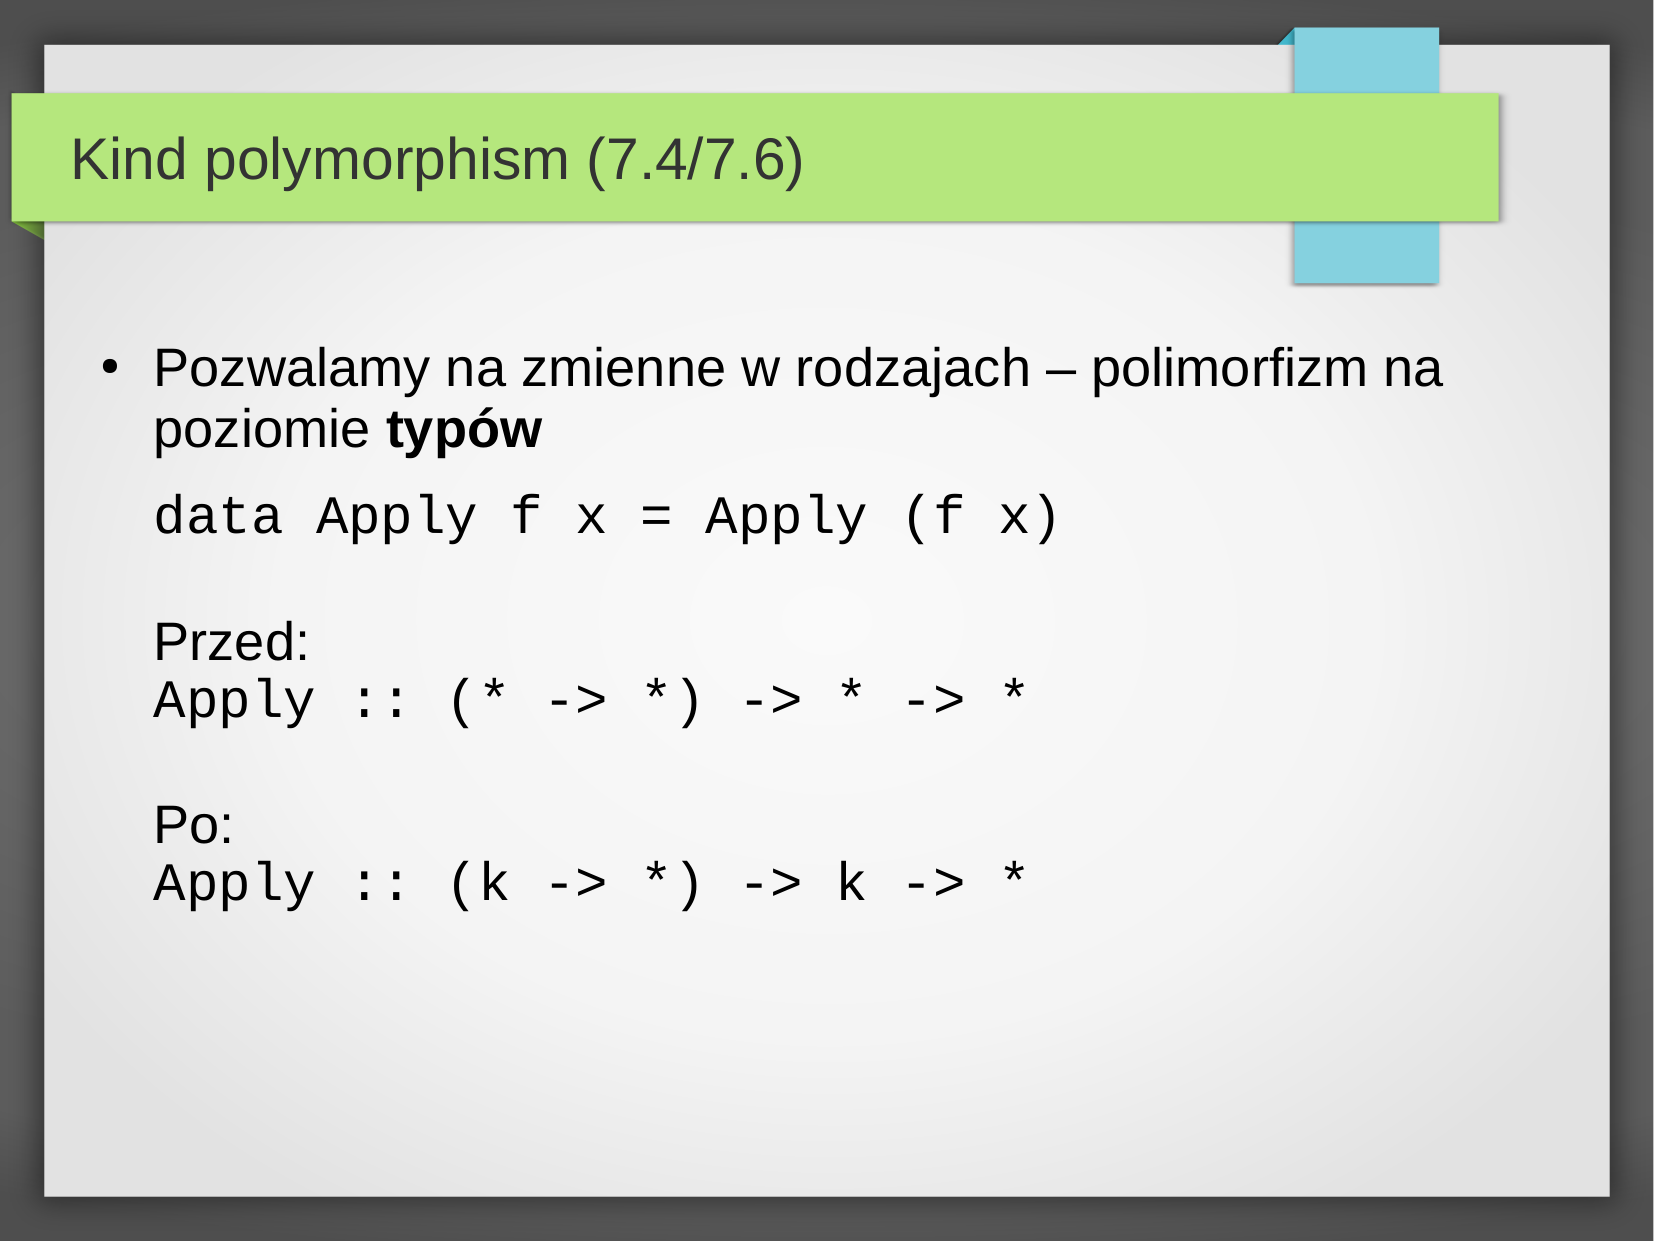

# Kind polymorphism (7.4/7.6)
Pozwalamy na zmienne w rodzajach – polimorfizm na poziomie typów
data Apply f x = Apply (f x)
Przed:
Apply :: (* -> *) -> * -> *
Po:
Apply :: (k -> *) -> k -> *